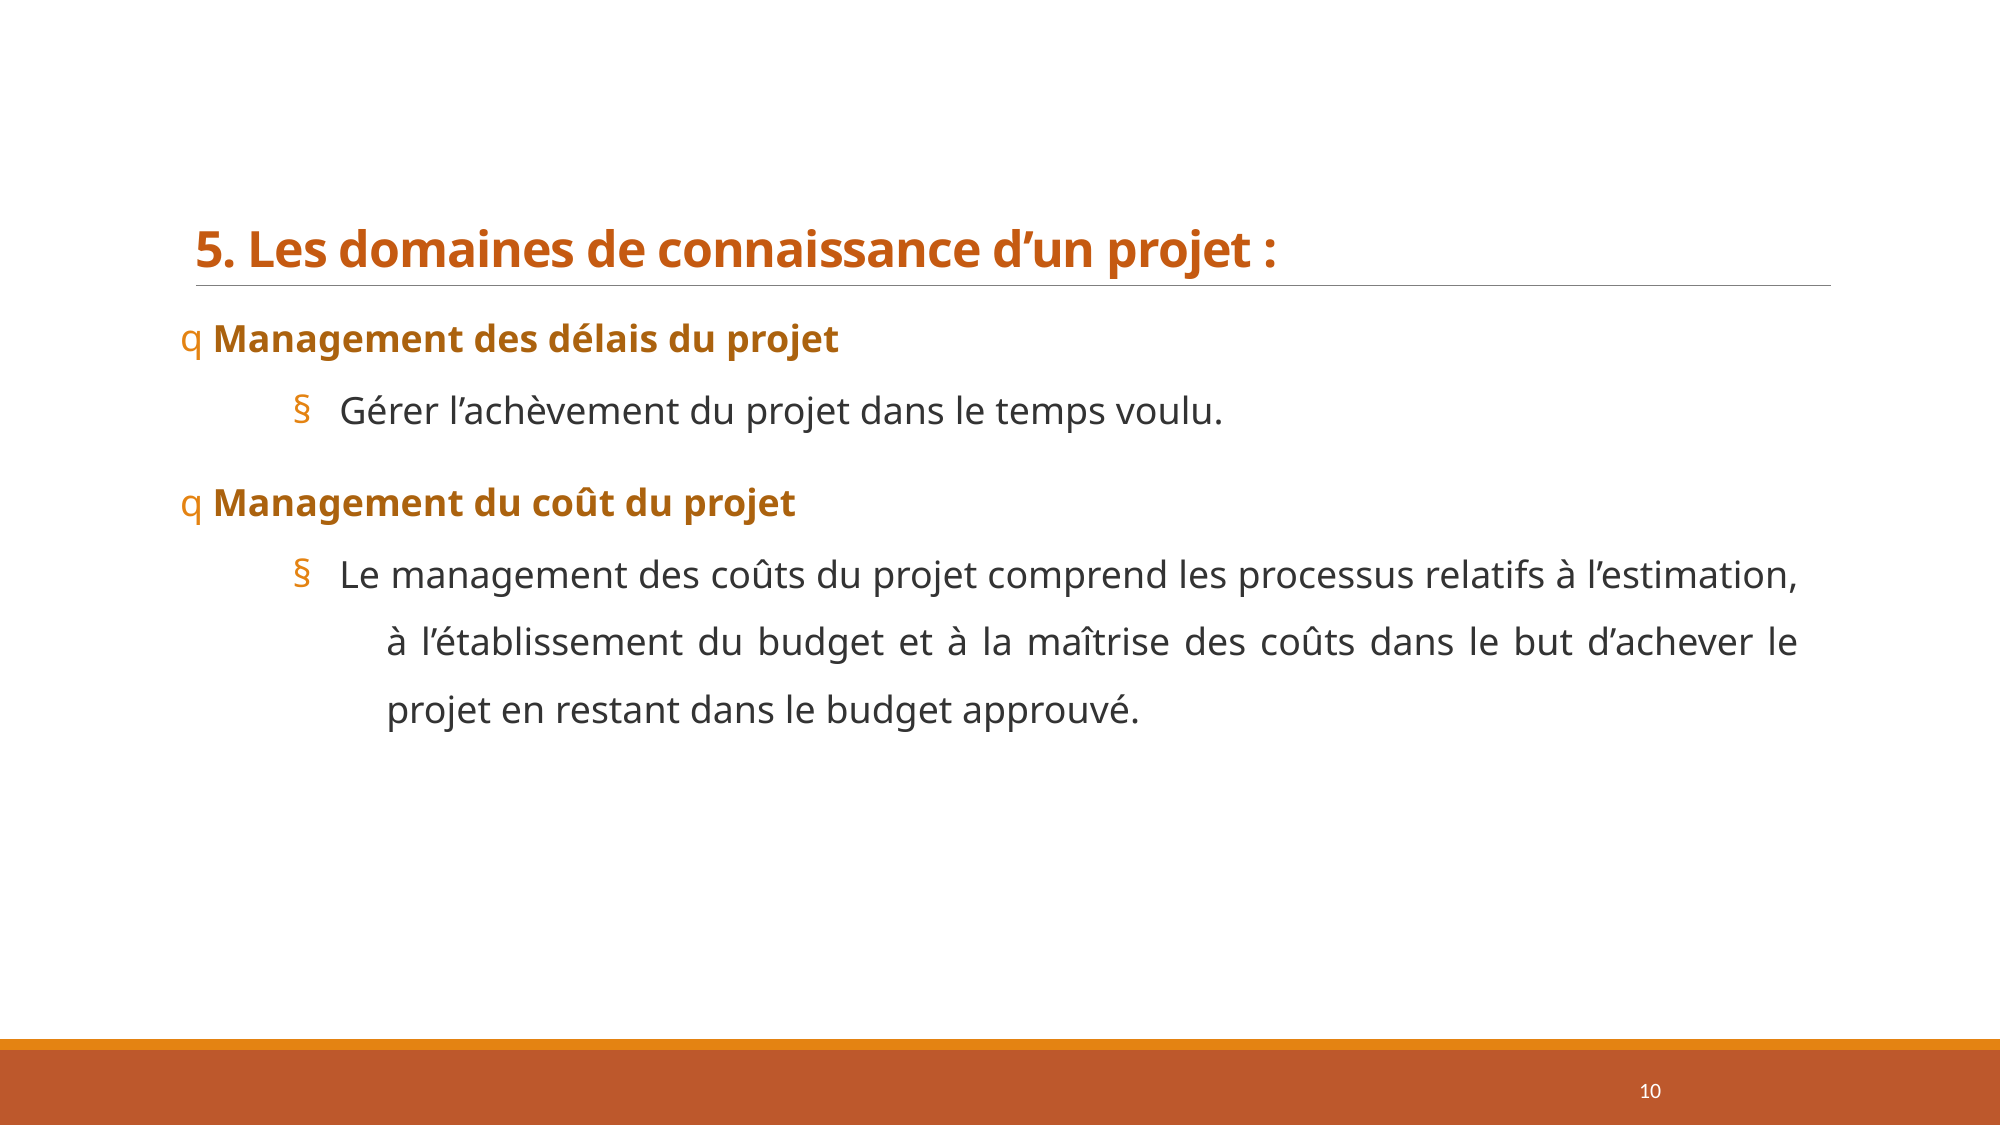

# 5. Les domaines de connaissance d’un projet :
 Management des délais du projet
Gérer l’achèvement du projet dans le temps voulu.
 Management du coût du projet
Le management des coûts du projet comprend les processus relatifs à l’estimation, à l’établissement du budget et à la maîtrise des coûts dans le but d’achever le projet en restant dans le budget approuvé.